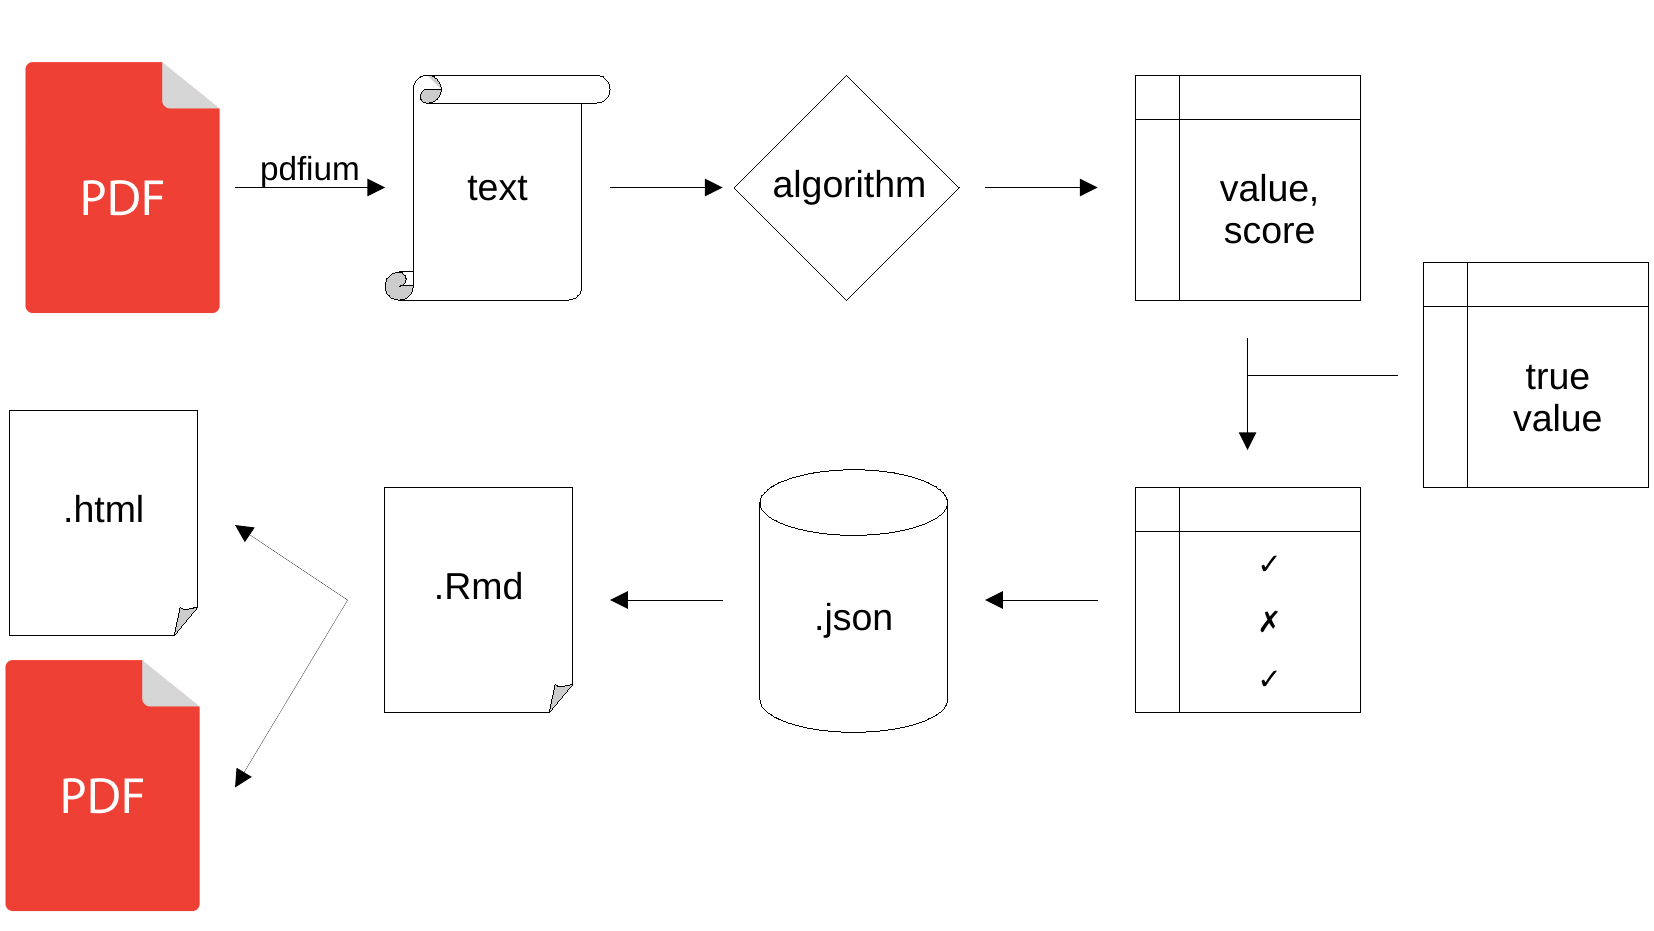

text
algorithm
value,
score
pdfium
true value
.html
.json
.Rmd
✓
✗
✓